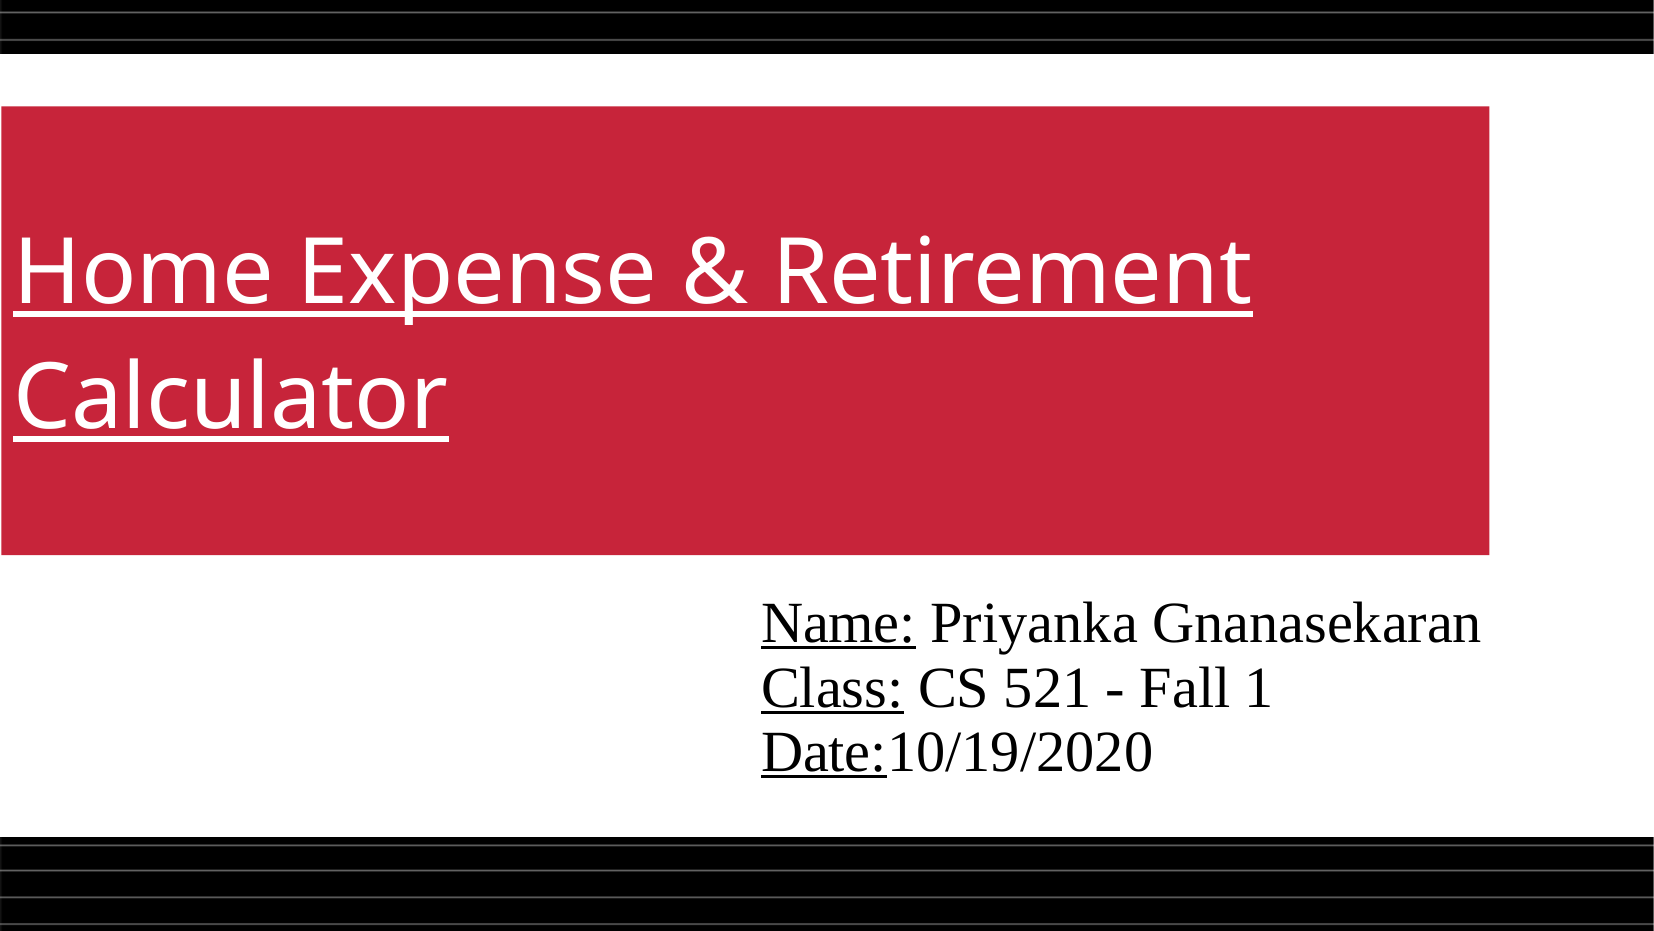

# Home Expense & Retirement Calculator
Name: Priyanka Gnanasekaran
Class: CS 521 - Fall 1
Date:10/19/2020